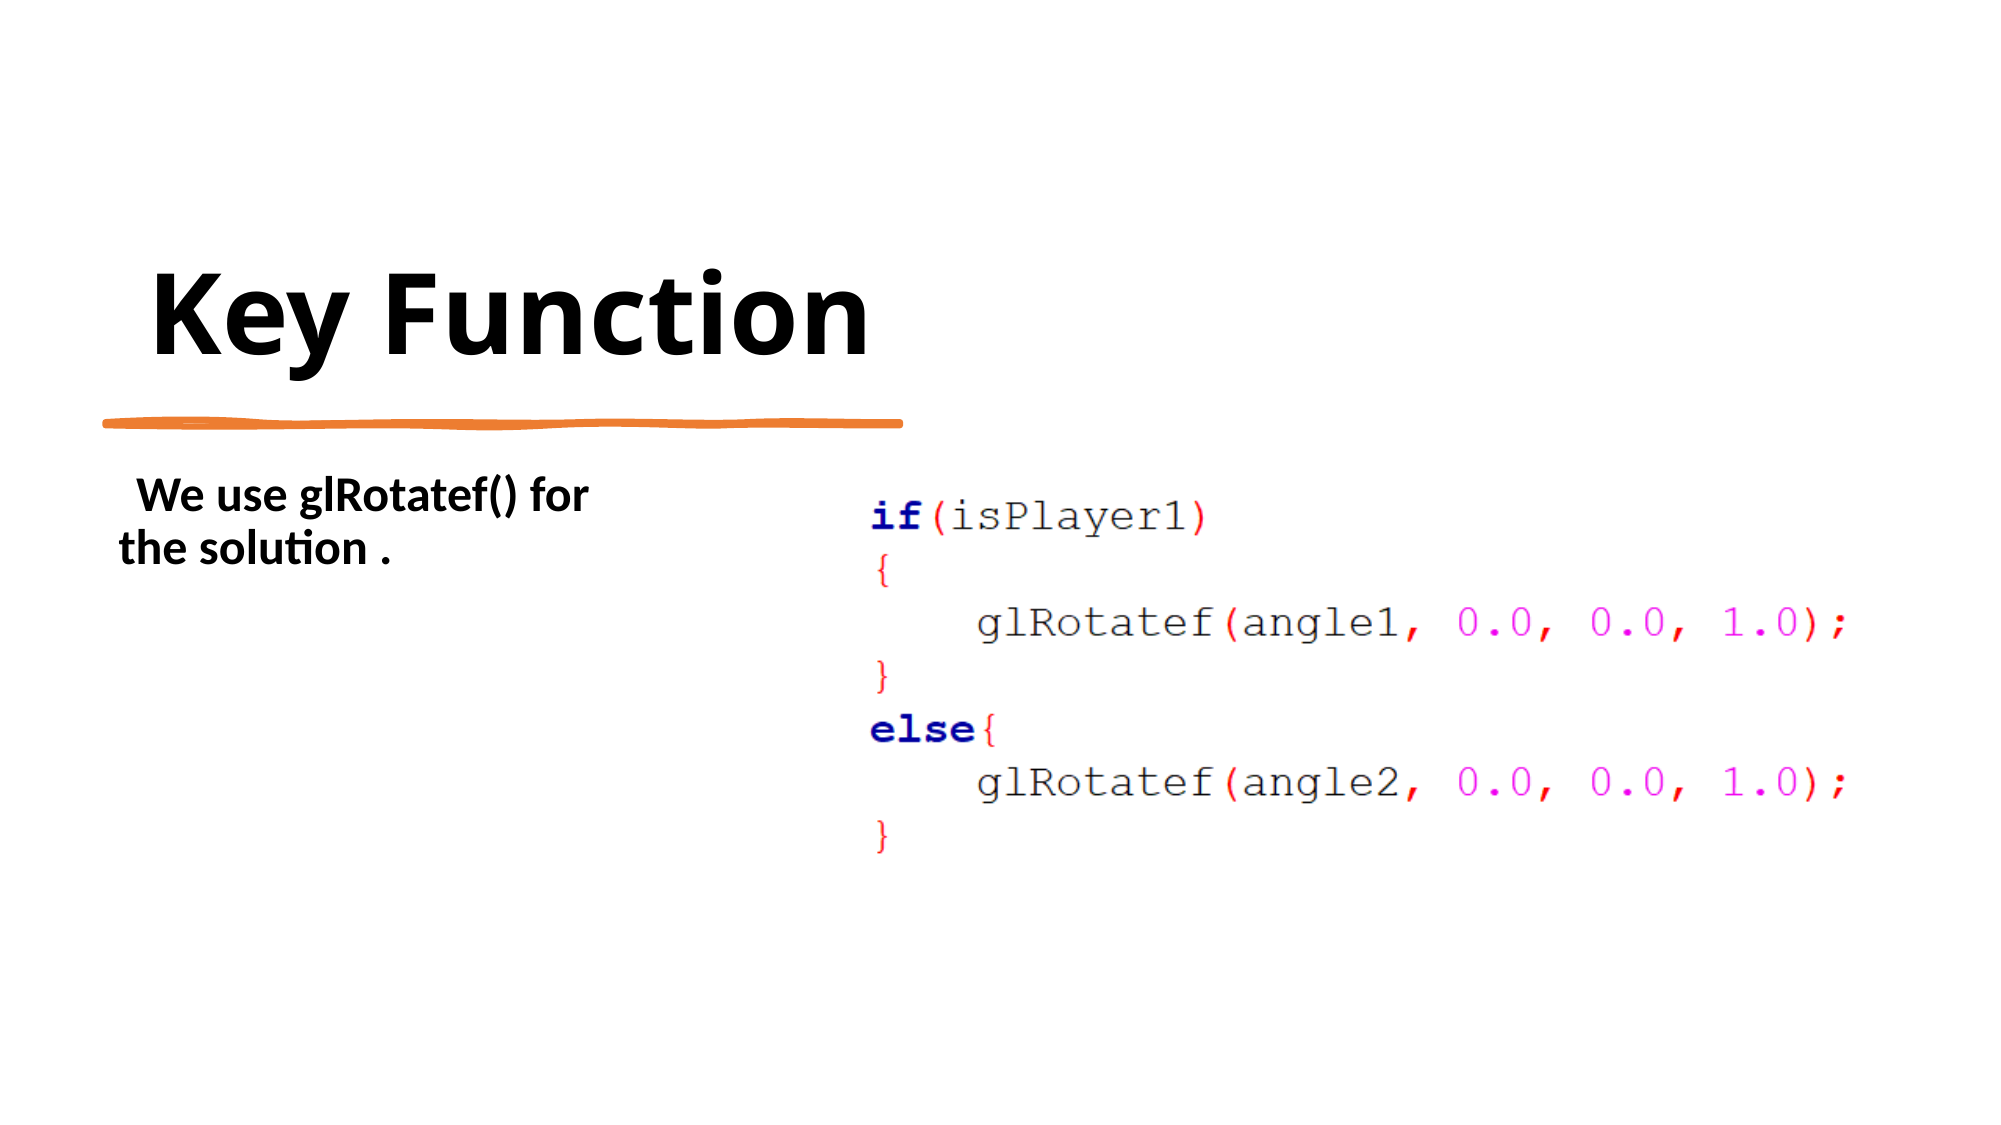

# Key Function
We use glRotatef() for the solution .